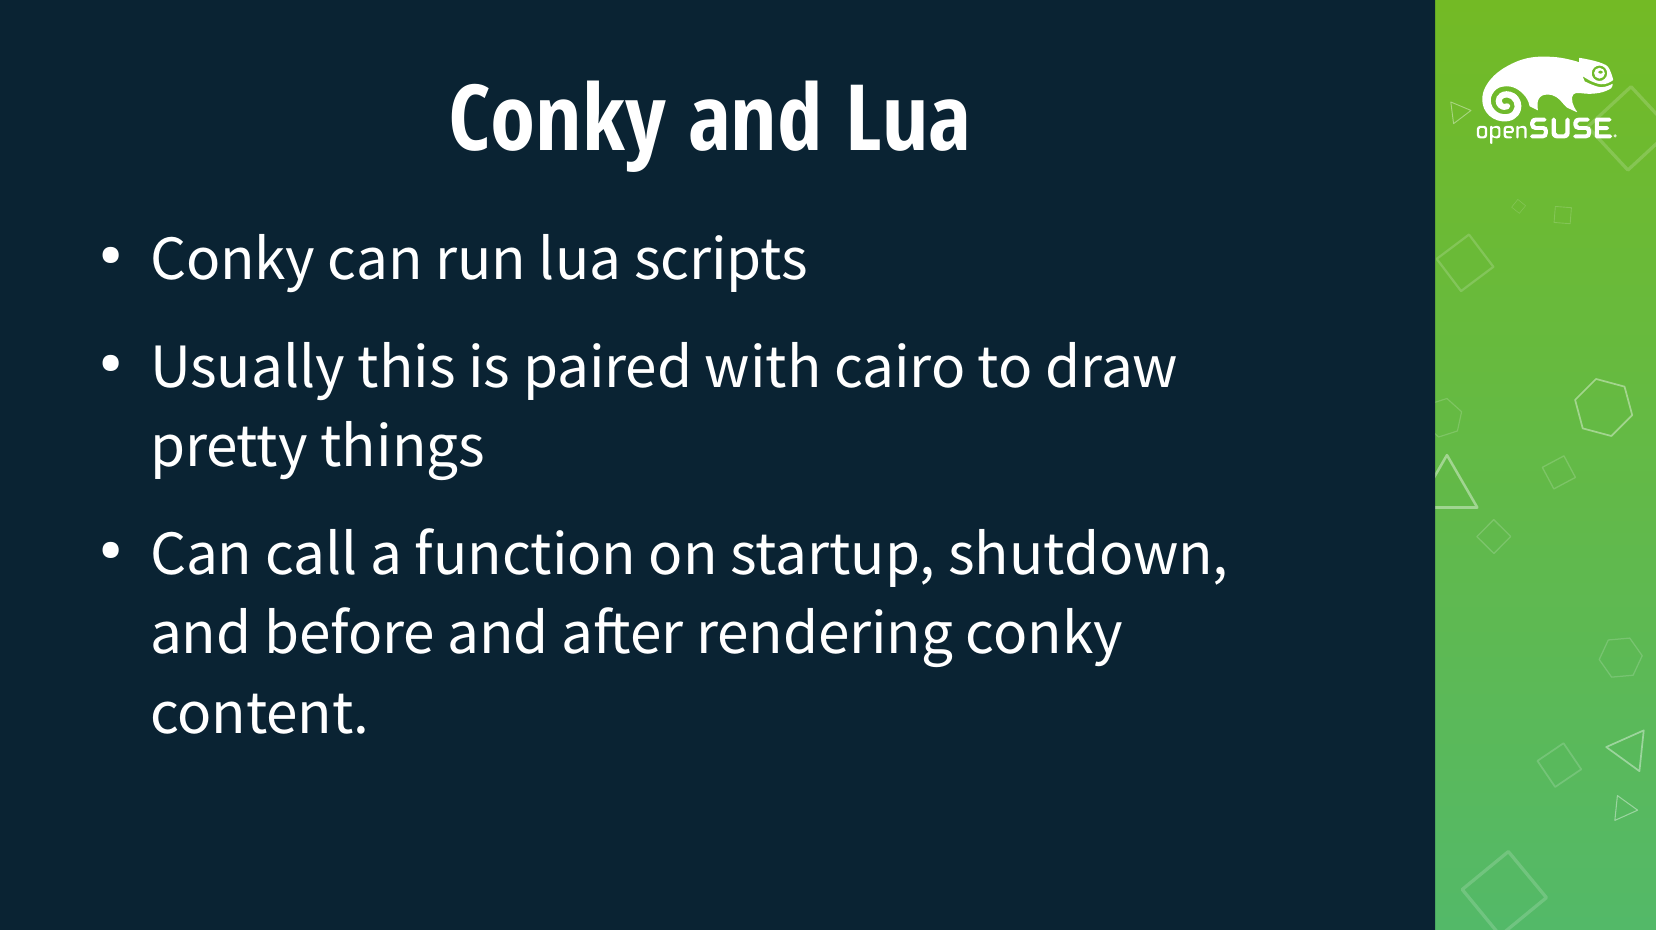

# Conky and Lua
Conky can run lua scripts
Usually this is paired with cairo to draw pretty things
Can call a function on startup, shutdown, and before and after rendering conky content.